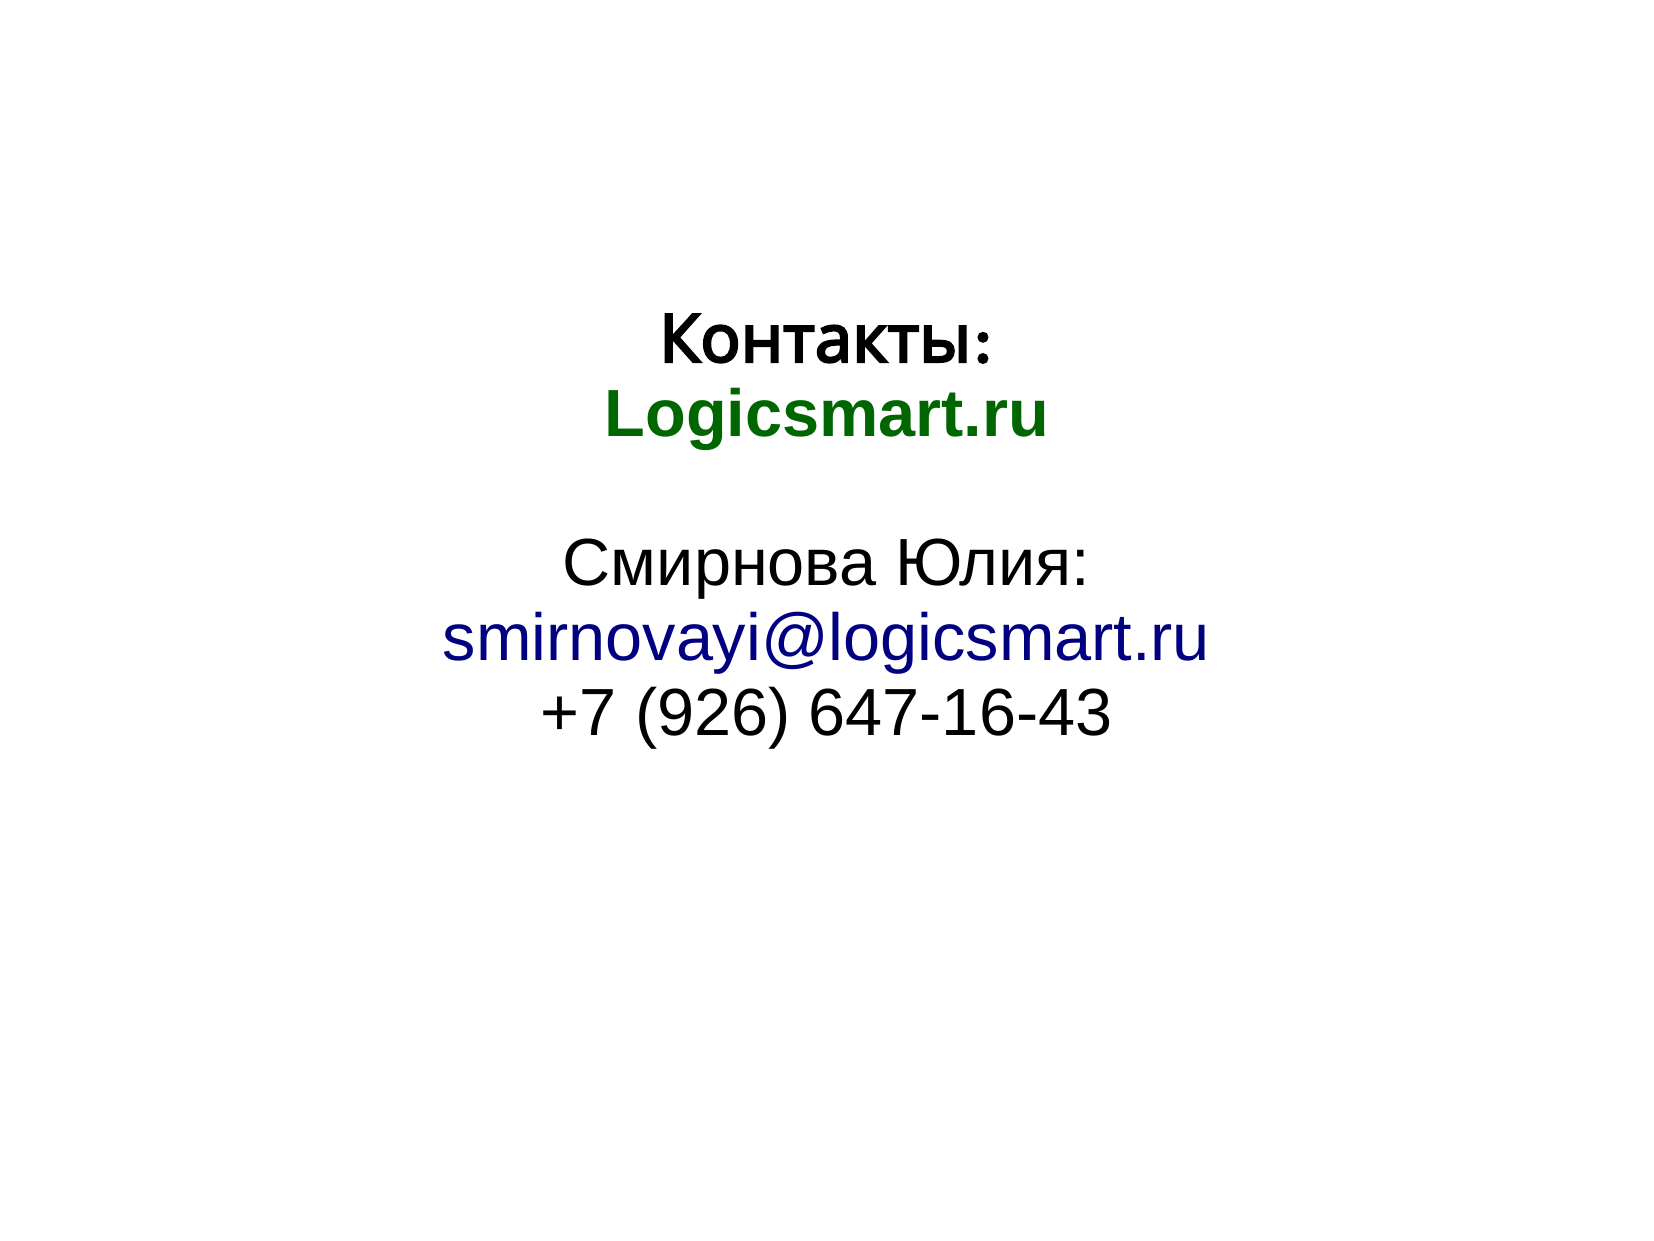

# Контакты:
Logicsmart.ru
Смирнова Юлия:
smirnovayi@logicsmart.ru
+7 (926) 647-16-43